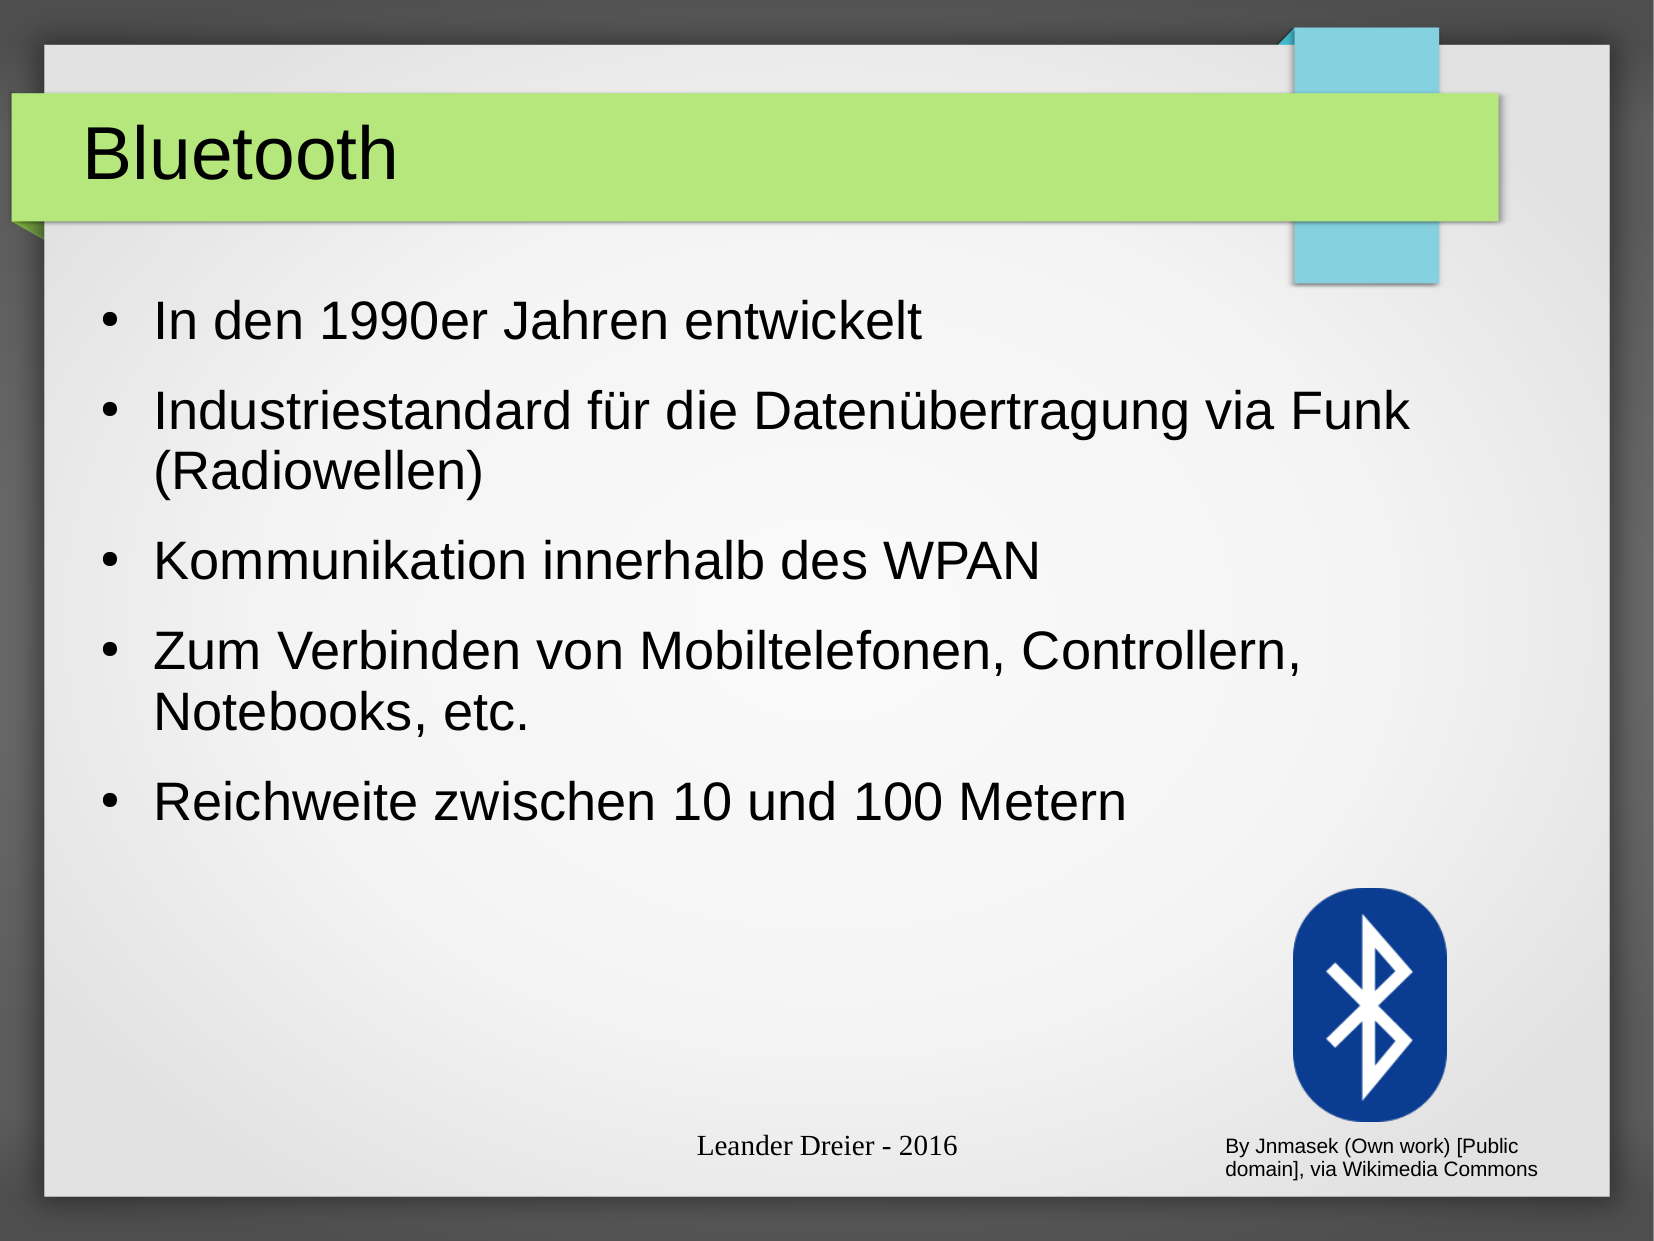

# Bluetooth
In den 1990er Jahren entwickelt
Industriestandard für die Datenübertragung via Funk (Radiowellen)
Kommunikation innerhalb des WPAN
Zum Verbinden von Mobiltelefonen, Controllern, Notebooks, etc.
Reichweite zwischen 10 und 100 Metern
By Jnmasek (Own work) [Public domain], via Wikimedia Commons
Leander Dreier - 2016